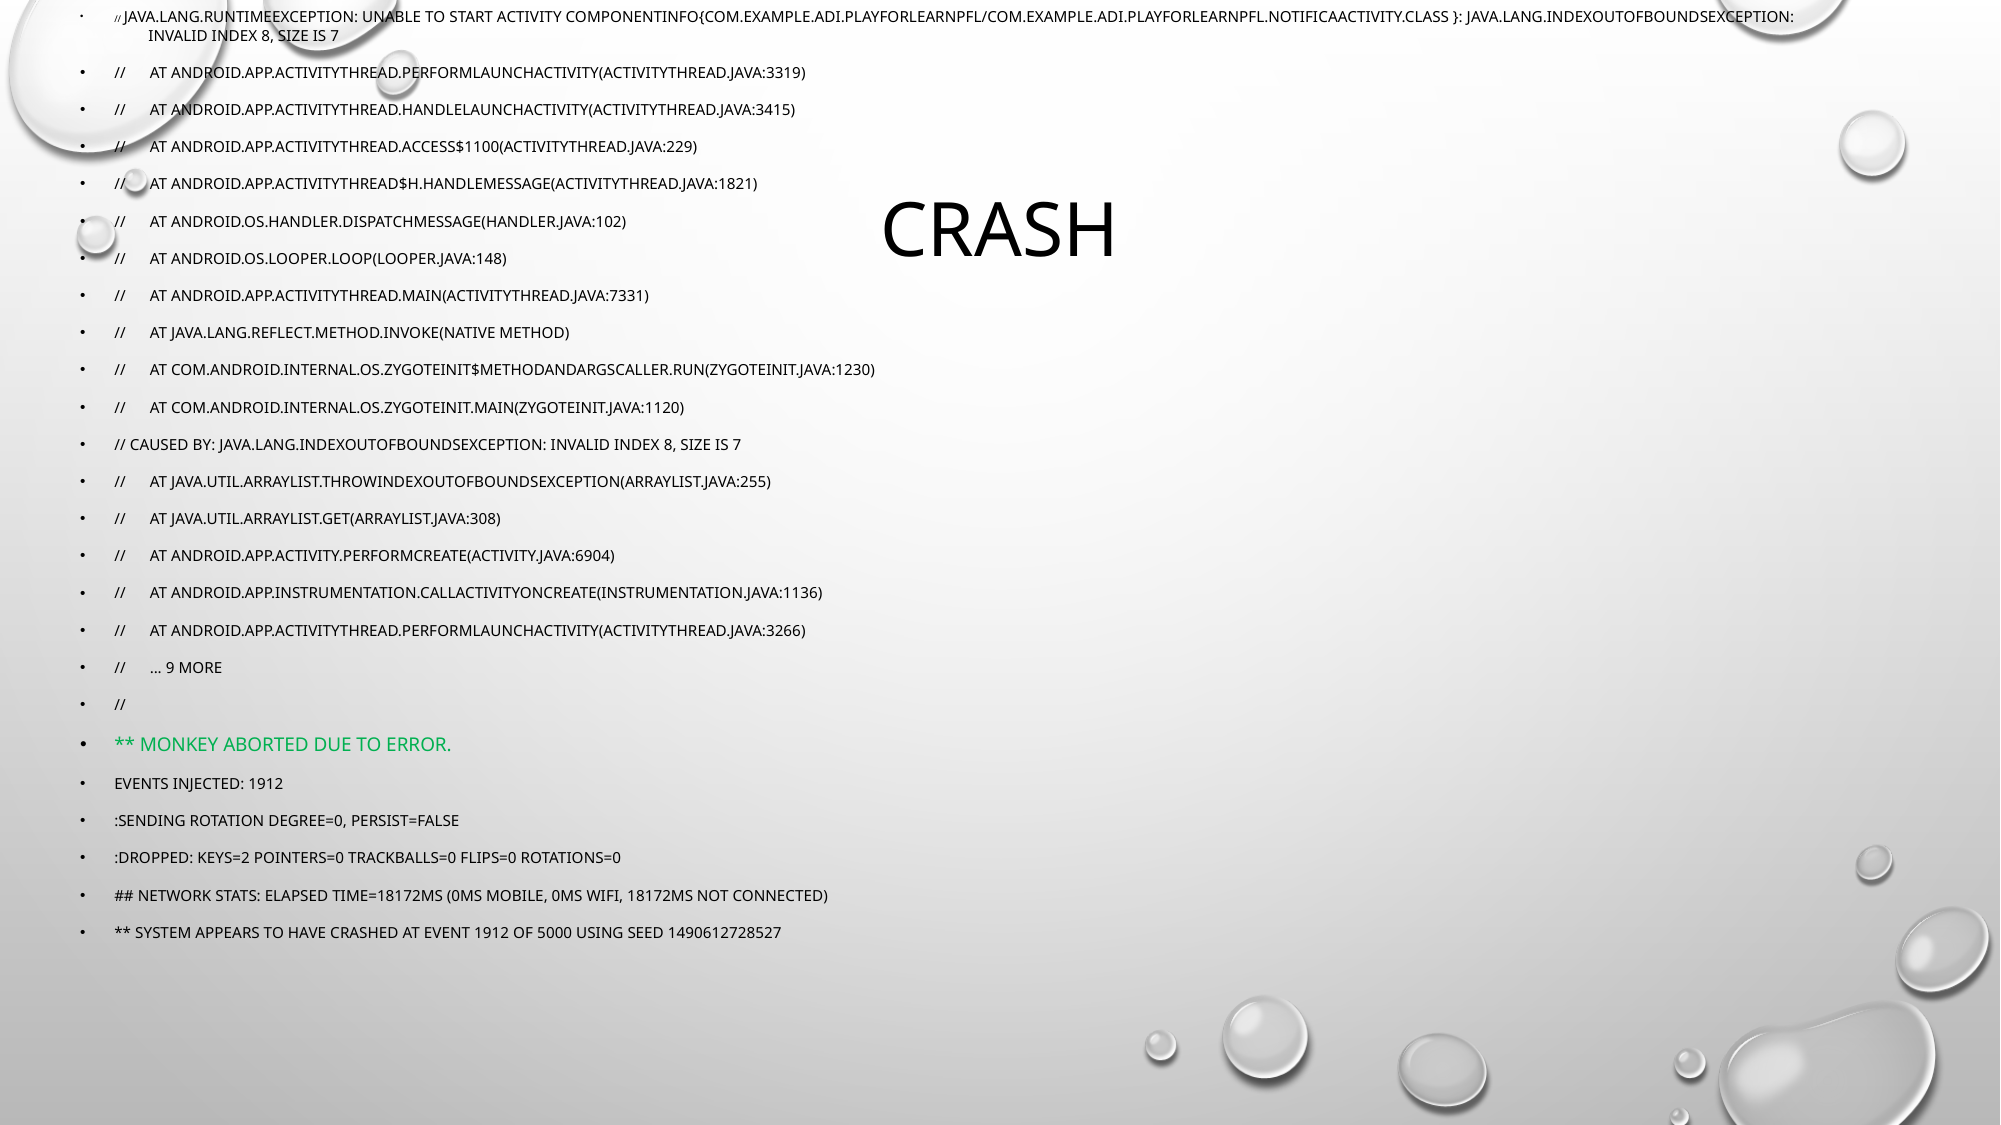

// java.lang.RuntimeException: Unable to start activity ComponentInfo{com.example.adi.playforlearnpfl/com.example.adi.playforlearnpfl.NotificaActivity.class }: java.lang.IndexOutOfBoundsException: Invalid index 8, size is 7
// at android.app.ActivityThread.performLaunchActivity(ActivityThread.java:3319)
// at android.app.ActivityThread.handleLaunchActivity(ActivityThread.java:3415)
// at android.app.ActivityThread.access$1100(ActivityThread.java:229)
// at android.app.ActivityThread$H.handleMessage(ActivityThread.java:1821)
// at android.os.Handler.dispatchMessage(Handler.java:102)
// at android.os.Looper.loop(Looper.java:148)
// at android.app.ActivityThread.main(ActivityThread.java:7331)
// at java.lang.reflect.Method.invoke(Native Method)
// at com.android.internal.os.ZygoteInit$MethodAndArgsCaller.run(ZygoteInit.java:1230)
// at com.android.internal.os.ZygoteInit.main(ZygoteInit.java:1120)
// Caused by: java.lang.IndexOutOfBoundsException: Invalid index 8, size is 7
// at java.util.ArrayList.throwIndexOutOfBoundsException(ArrayList.java:255)
// at java.util.ArrayList.get(ArrayList.java:308)
// at android.app.Activity.performCreate(Activity.java:6904)
// at android.app.Instrumentation.callActivityOnCreate(Instrumentation.java:1136)
// at android.app.ActivityThread.performLaunchActivity(ActivityThread.java:3266)
// ... 9 more
//
** Monkey aborted due to error.
Events injected: 1912
:Sending rotation degree=0, persist=false
:Dropped: keys=2 pointers=0 trackballs=0 flips=0 rotations=0
## Network stats: elapsed time=18172ms (0ms mobile, 0ms wifi, 18172ms not connected)
** System appears to have crashed at event 1912 of 5000 using seed 1490612728527
# Crash